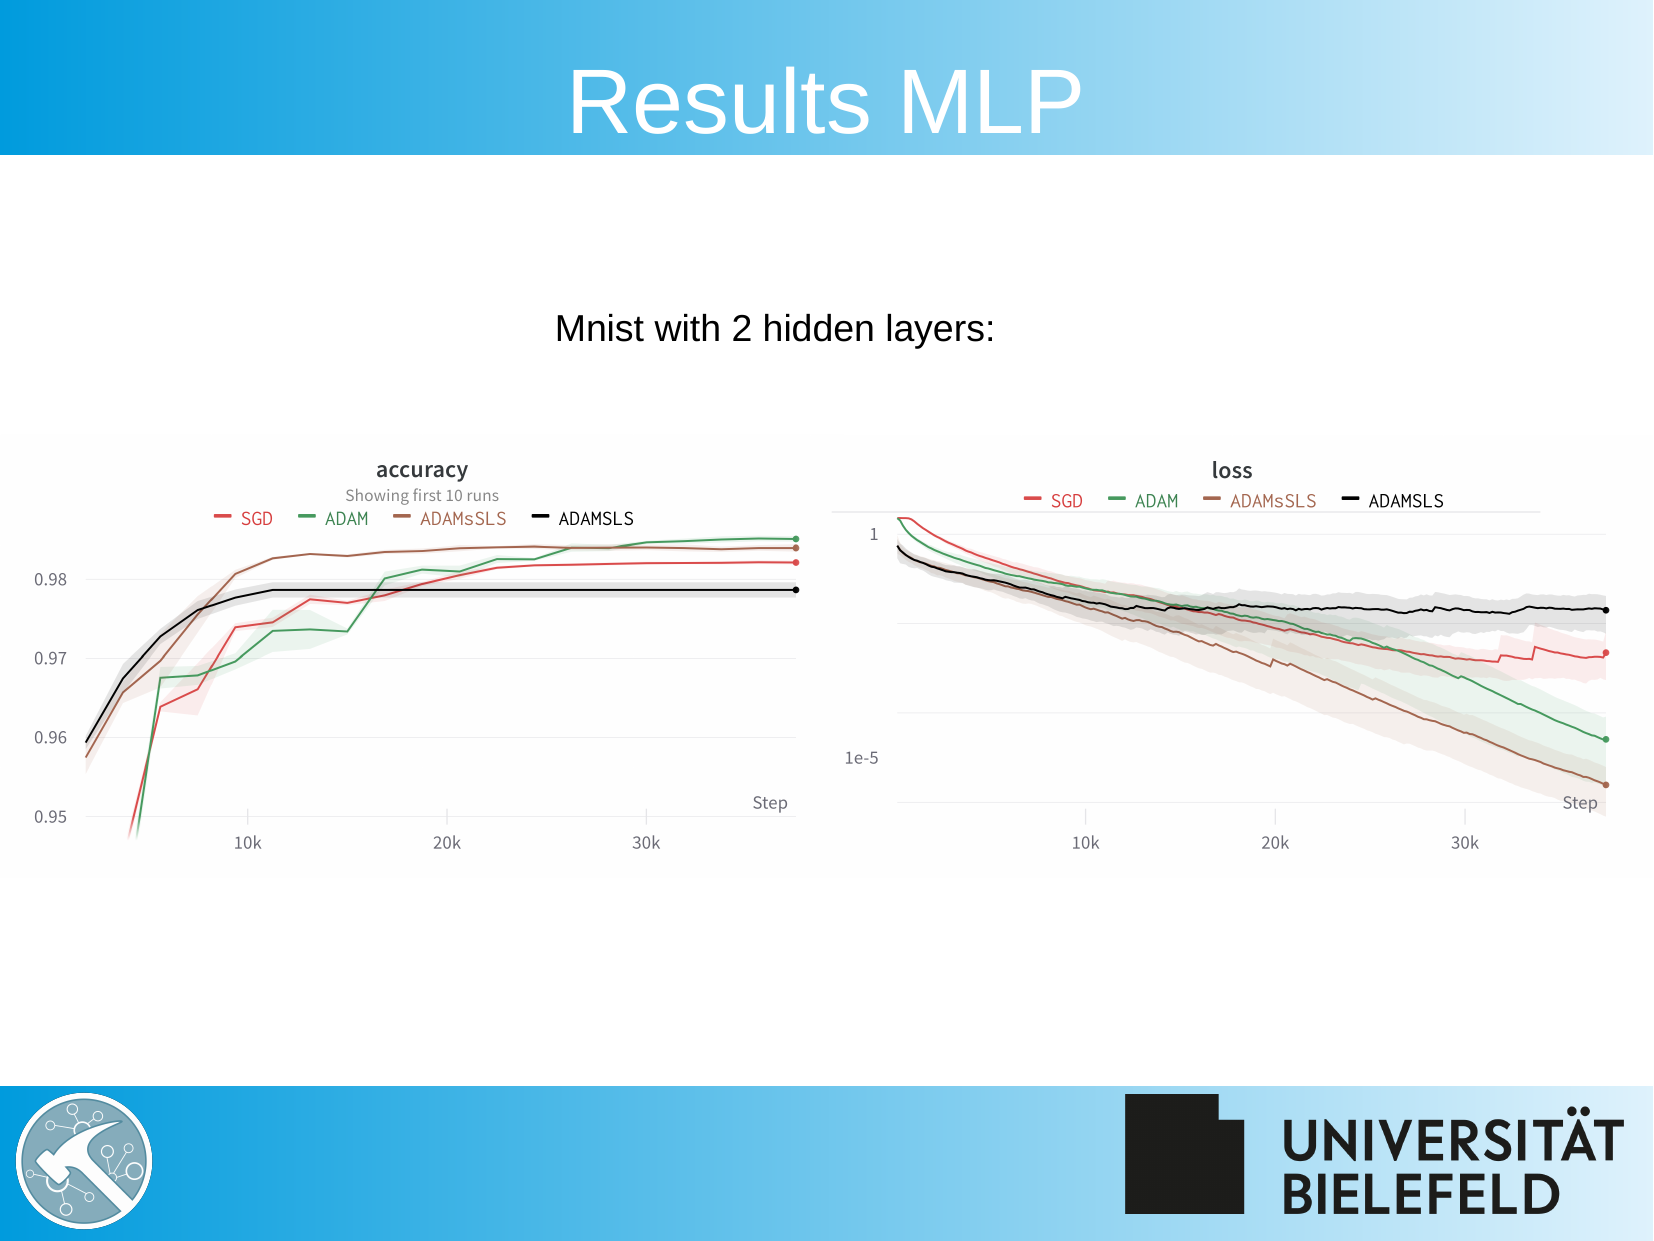

# Results MLP
Mnist with 2 hidden layers: